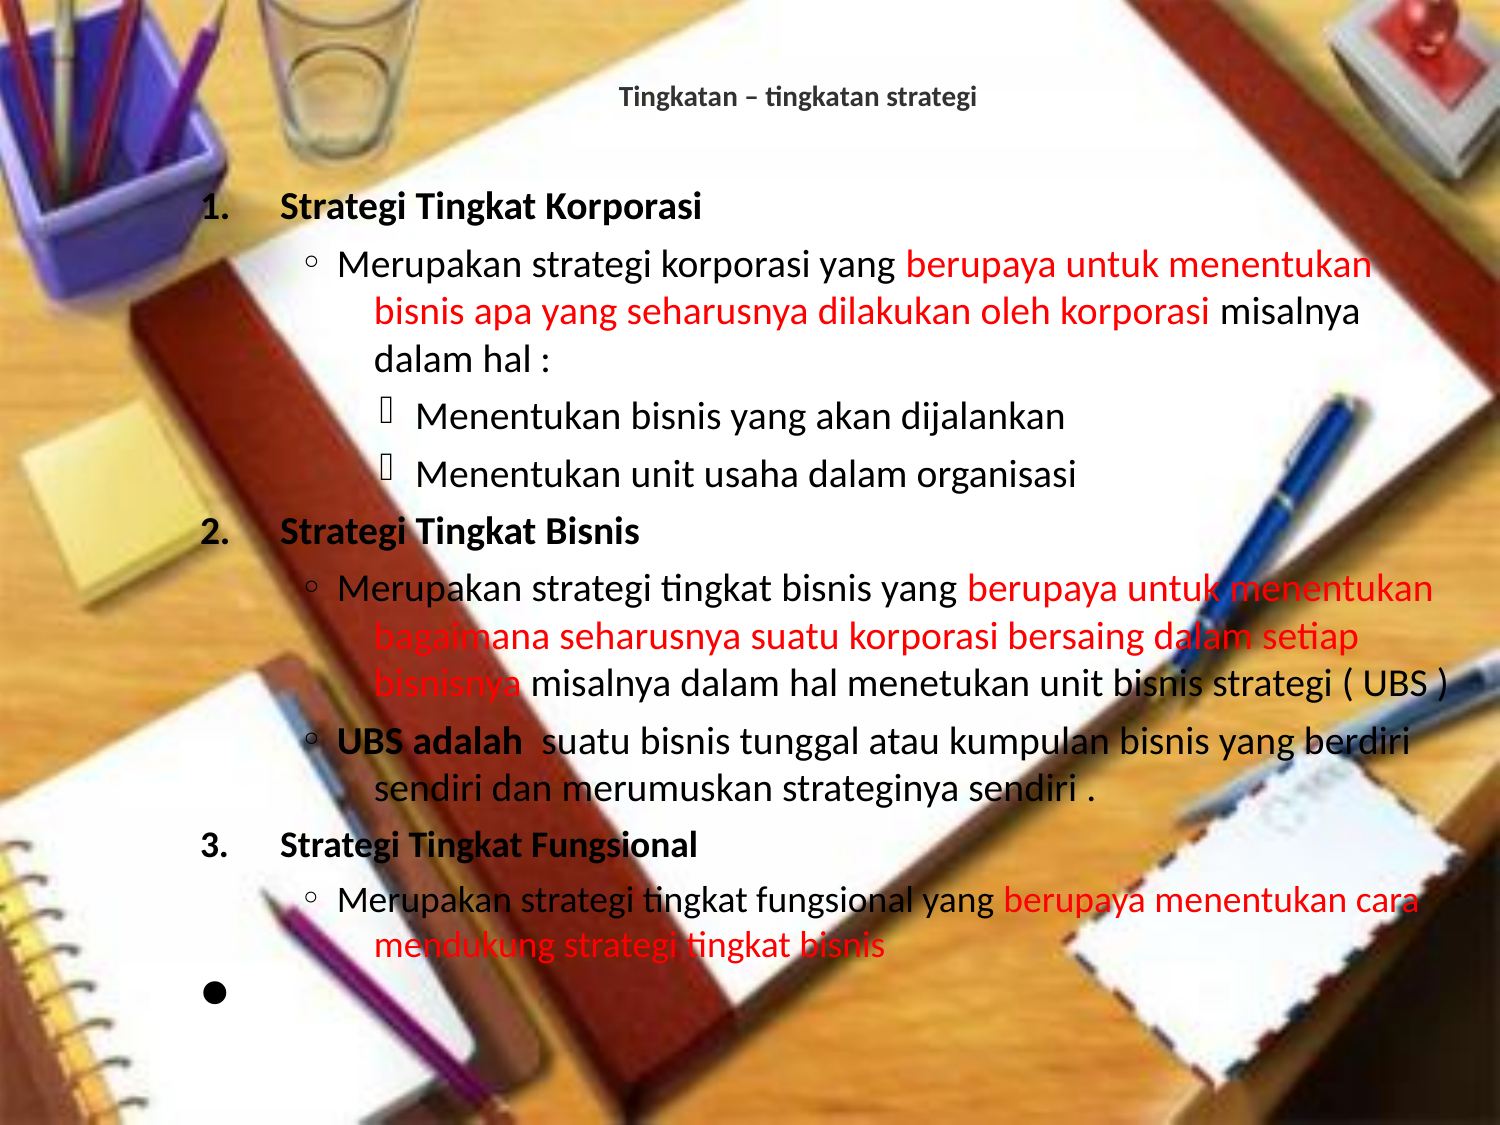

# Tingkatan – tingkatan strategi
Strategi Tingkat Korporasi
Merupakan strategi korporasi yang berupaya untuk menentukan bisnis apa yang seharusnya dilakukan oleh korporasi misalnya dalam hal :
Menentukan bisnis yang akan dijalankan
Menentukan unit usaha dalam organisasi
Strategi Tingkat Bisnis
Merupakan strategi tingkat bisnis yang berupaya untuk menentukan bagaimana seharusnya suatu korporasi bersaing dalam setiap bisnisnya misalnya dalam hal menetukan unit bisnis strategi ( UBS )
UBS adalah suatu bisnis tunggal atau kumpulan bisnis yang berdiri sendiri dan merumuskan strateginya sendiri .
Strategi Tingkat Fungsional
Merupakan strategi tingkat fungsional yang berupaya menentukan cara mendukung strategi tingkat bisnis